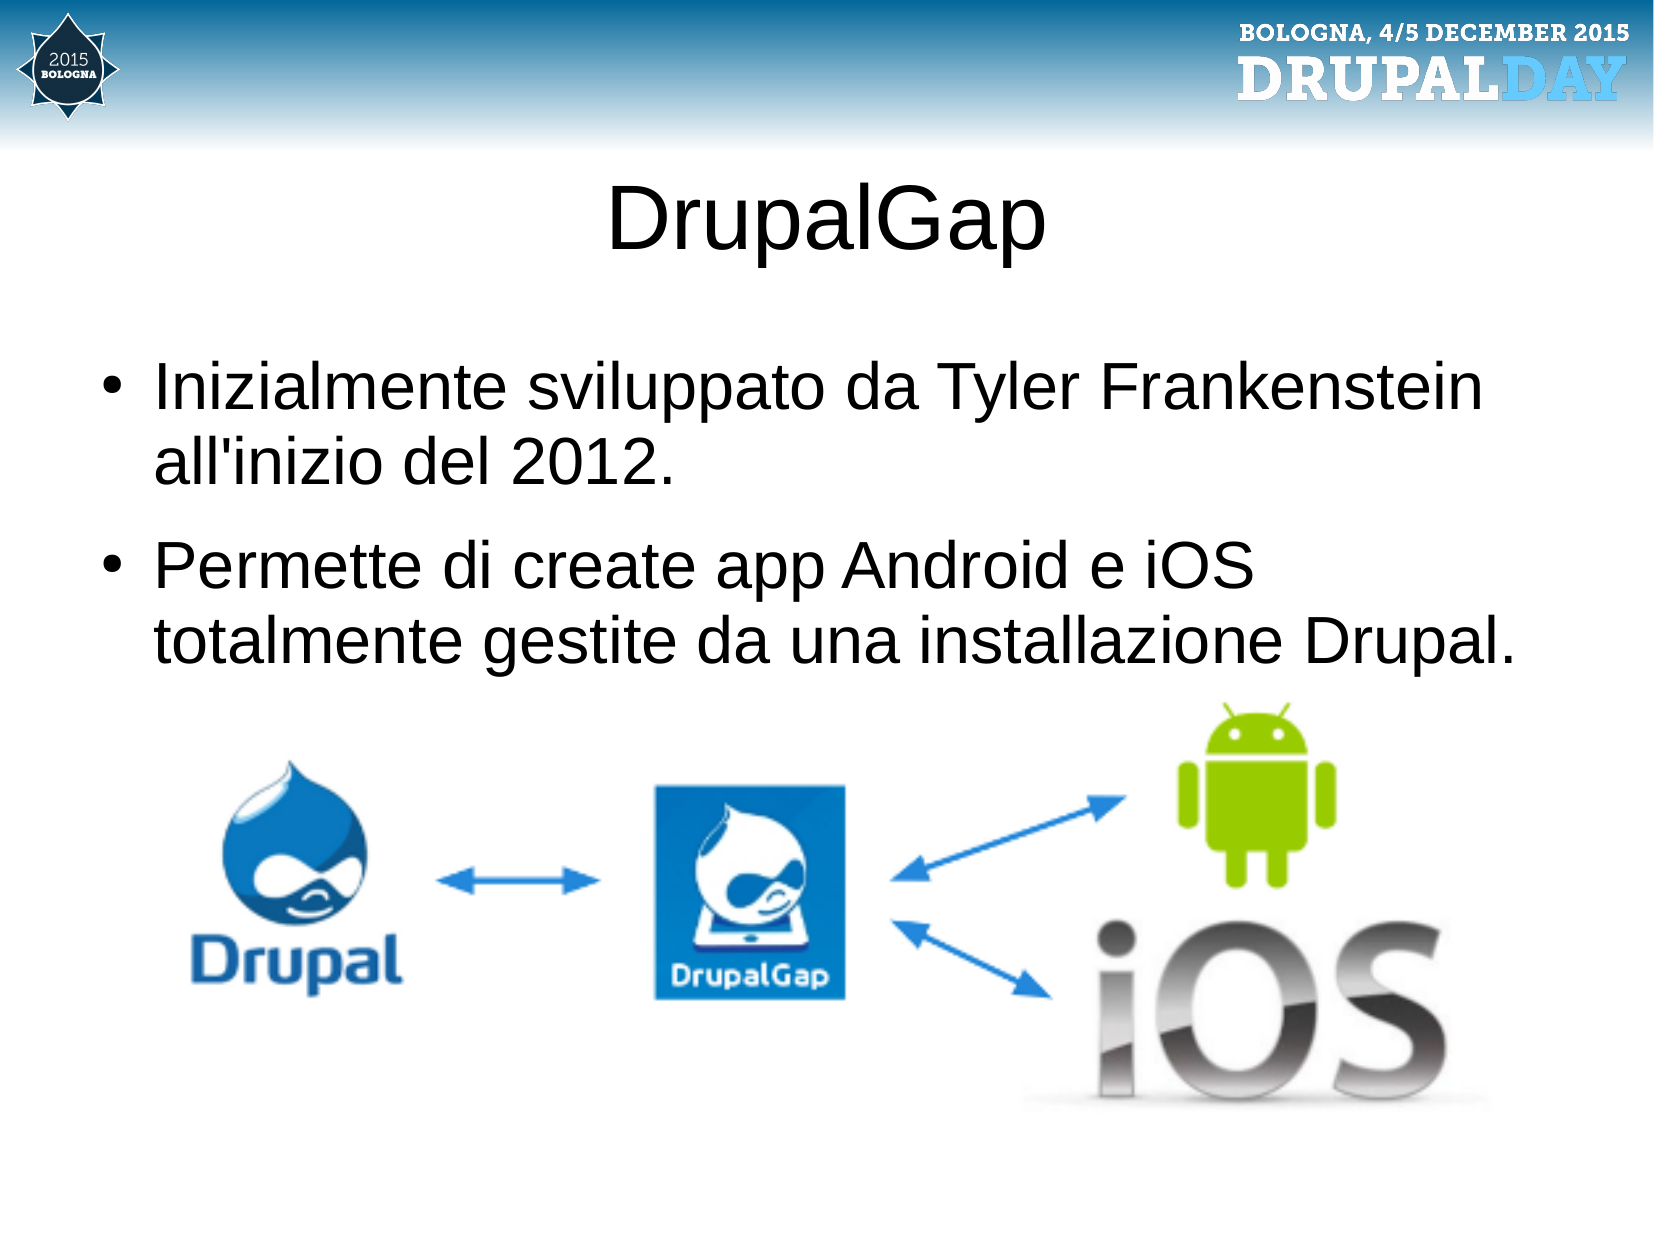

# DrupalGap
Inizialmente sviluppato da Tyler Frankenstein all'inizio del 2012.
Permette di create app Android e iOS totalmente gestite da una installazione Drupal.